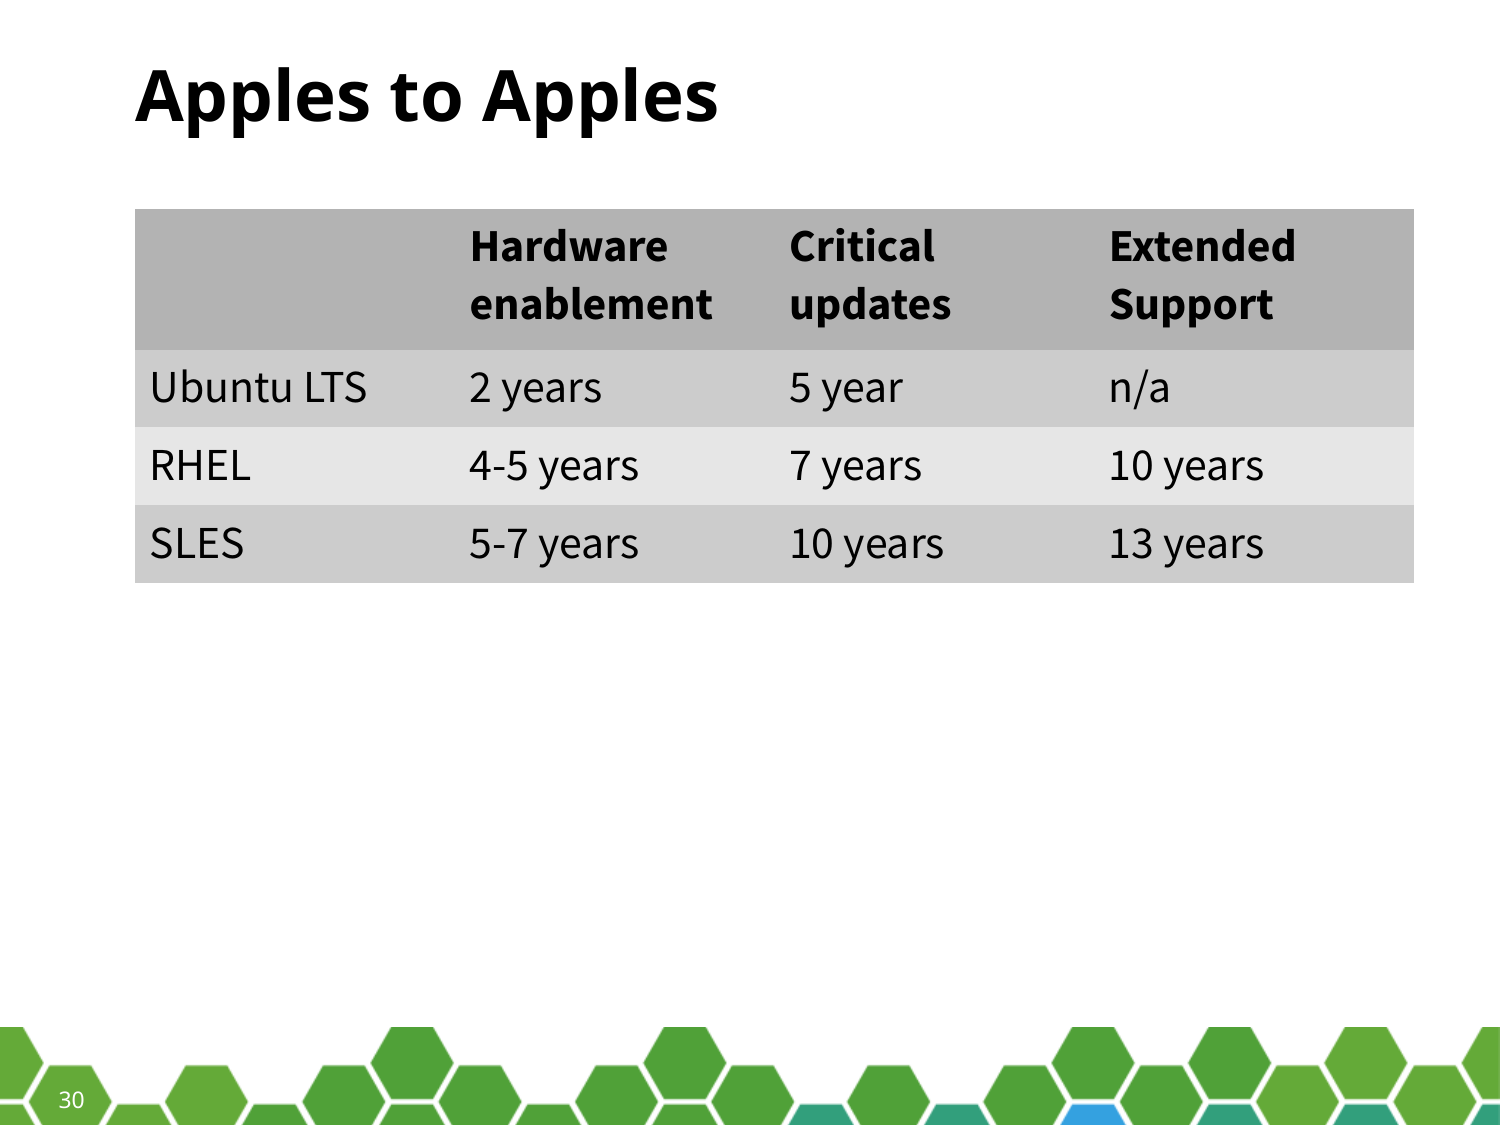

# Apples to Apples
| | Hardware enablement | Critical updates | Extended Support |
| --- | --- | --- | --- |
| Ubuntu LTS | 2 years | 5 year | n/a |
| RHEL | 4-5 years | 7 years | 10 years |
| SLES | 5-7 years | 10 years | 13 years |